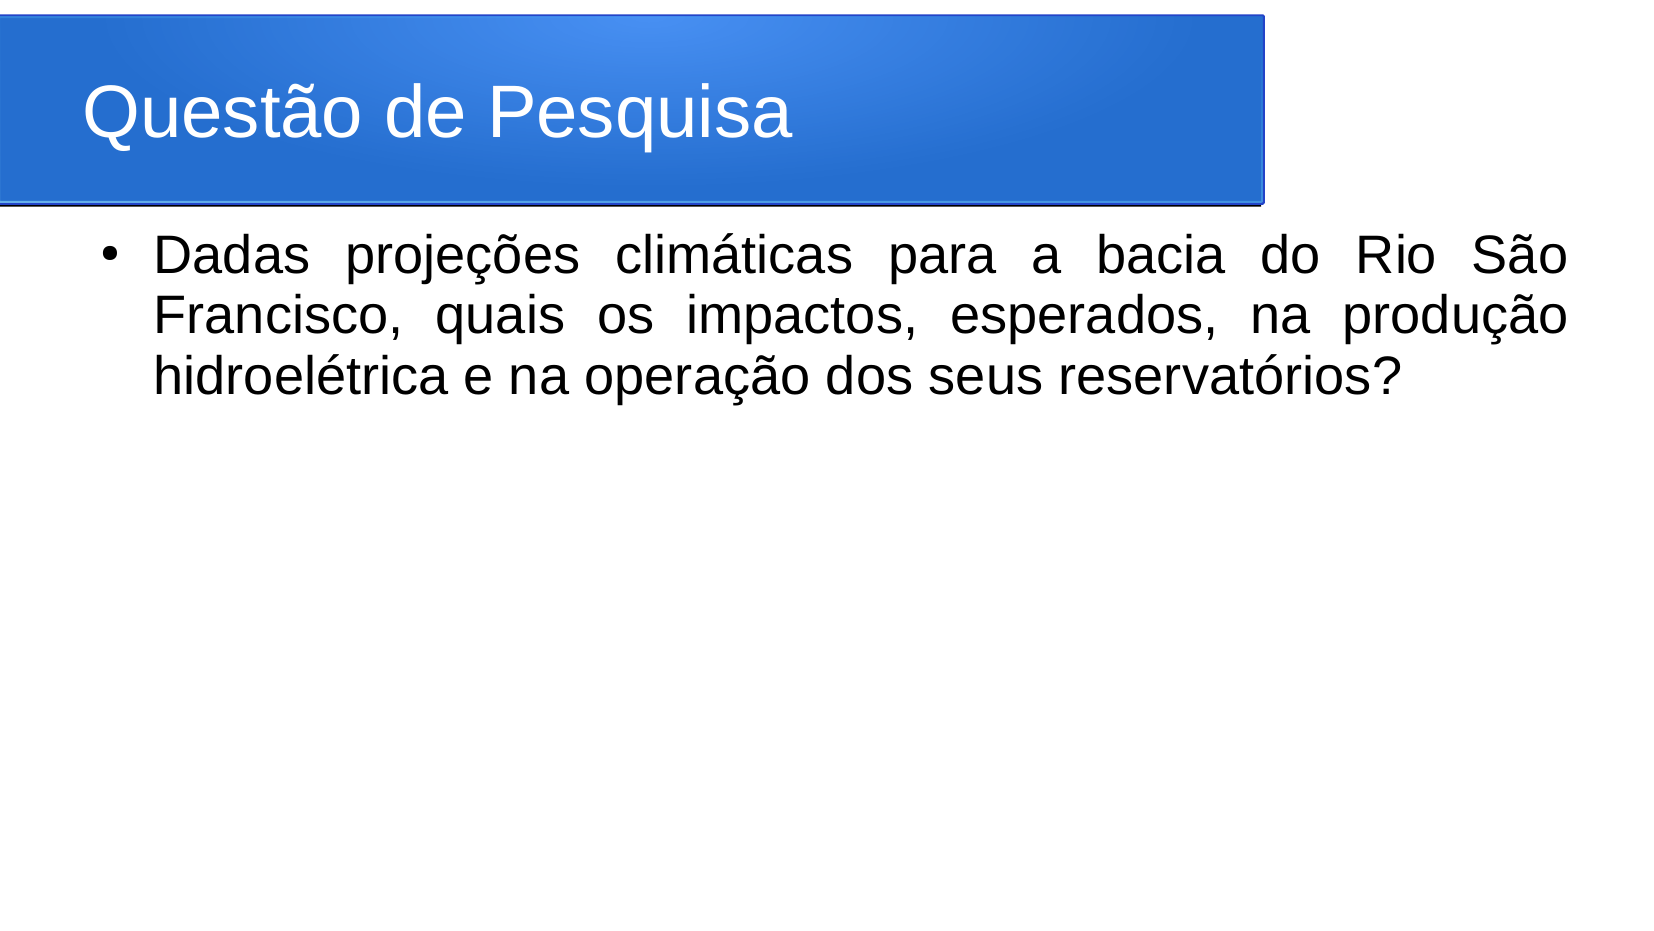

# Questão de Pesquisa
Dadas projeções climáticas para a bacia do Rio São Francisco, quais os impactos, esperados, na produção hidroelétrica e na operação dos seus reservatórios?